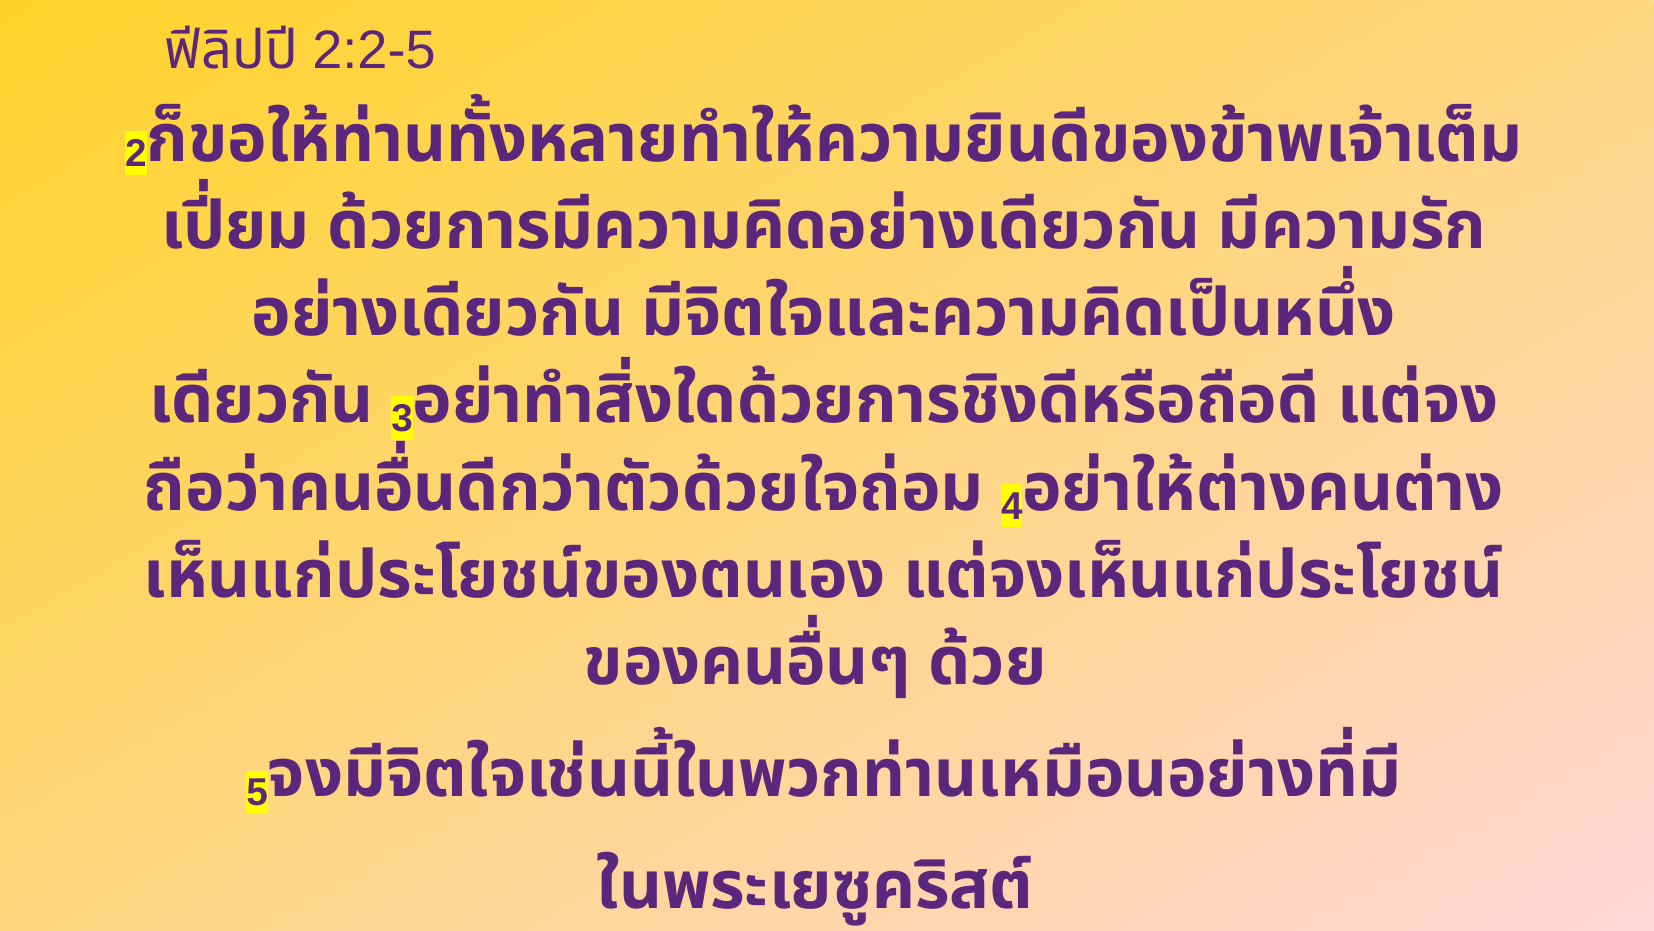

ฟีลิปปี 2:2-5
2ก็ขอให้ท่านทั้งหลายทำให้ความยินดีของข้าพเจ้าเต็มเปี่ยม ด้วยการมีความคิดอย่างเดียวกัน มีความรักอย่างเดียวกัน มีจิตใจและความคิดเป็นหนึ่งเดียวกัน 3อย่าทำสิ่งใดด้วยการชิงดีหรือถือดี แต่จงถือว่าคนอื่นดีกว่าตัวด้วยใจถ่อม 4อย่าให้ต่างคนต่างเห็นแก่ประโยชน์ของตนเอง แต่จงเห็นแก่ประโยชน์ของคนอื่นๆ ด้วย
5จงมีจิตใจเช่นนี้ในพวกท่านเหมือนอย่างที่มี
ในพระเยซูคริสต์